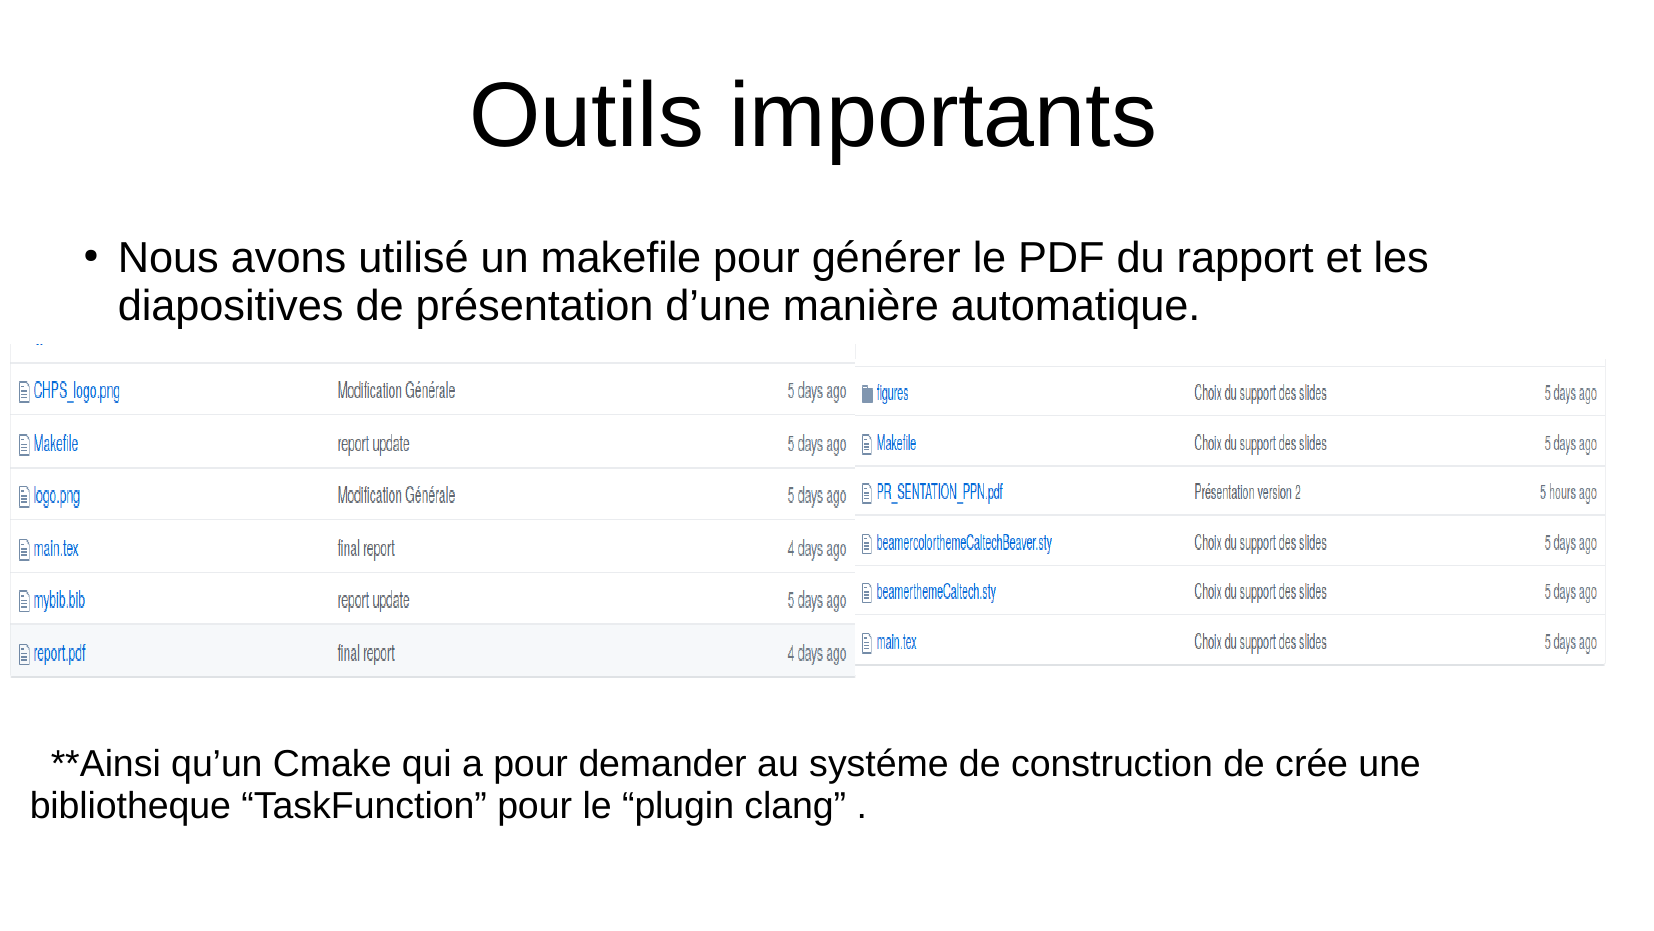

# Outils importants
Nous avons utilisé un makefile pour générer le PDF du rapport et les diapositives de présentation d’une manière automatique.
 **Ainsi qu’un Cmake qui a pour demander au systéme de construction de crée une bibliotheque “TaskFunction” pour le “plugin clang” .